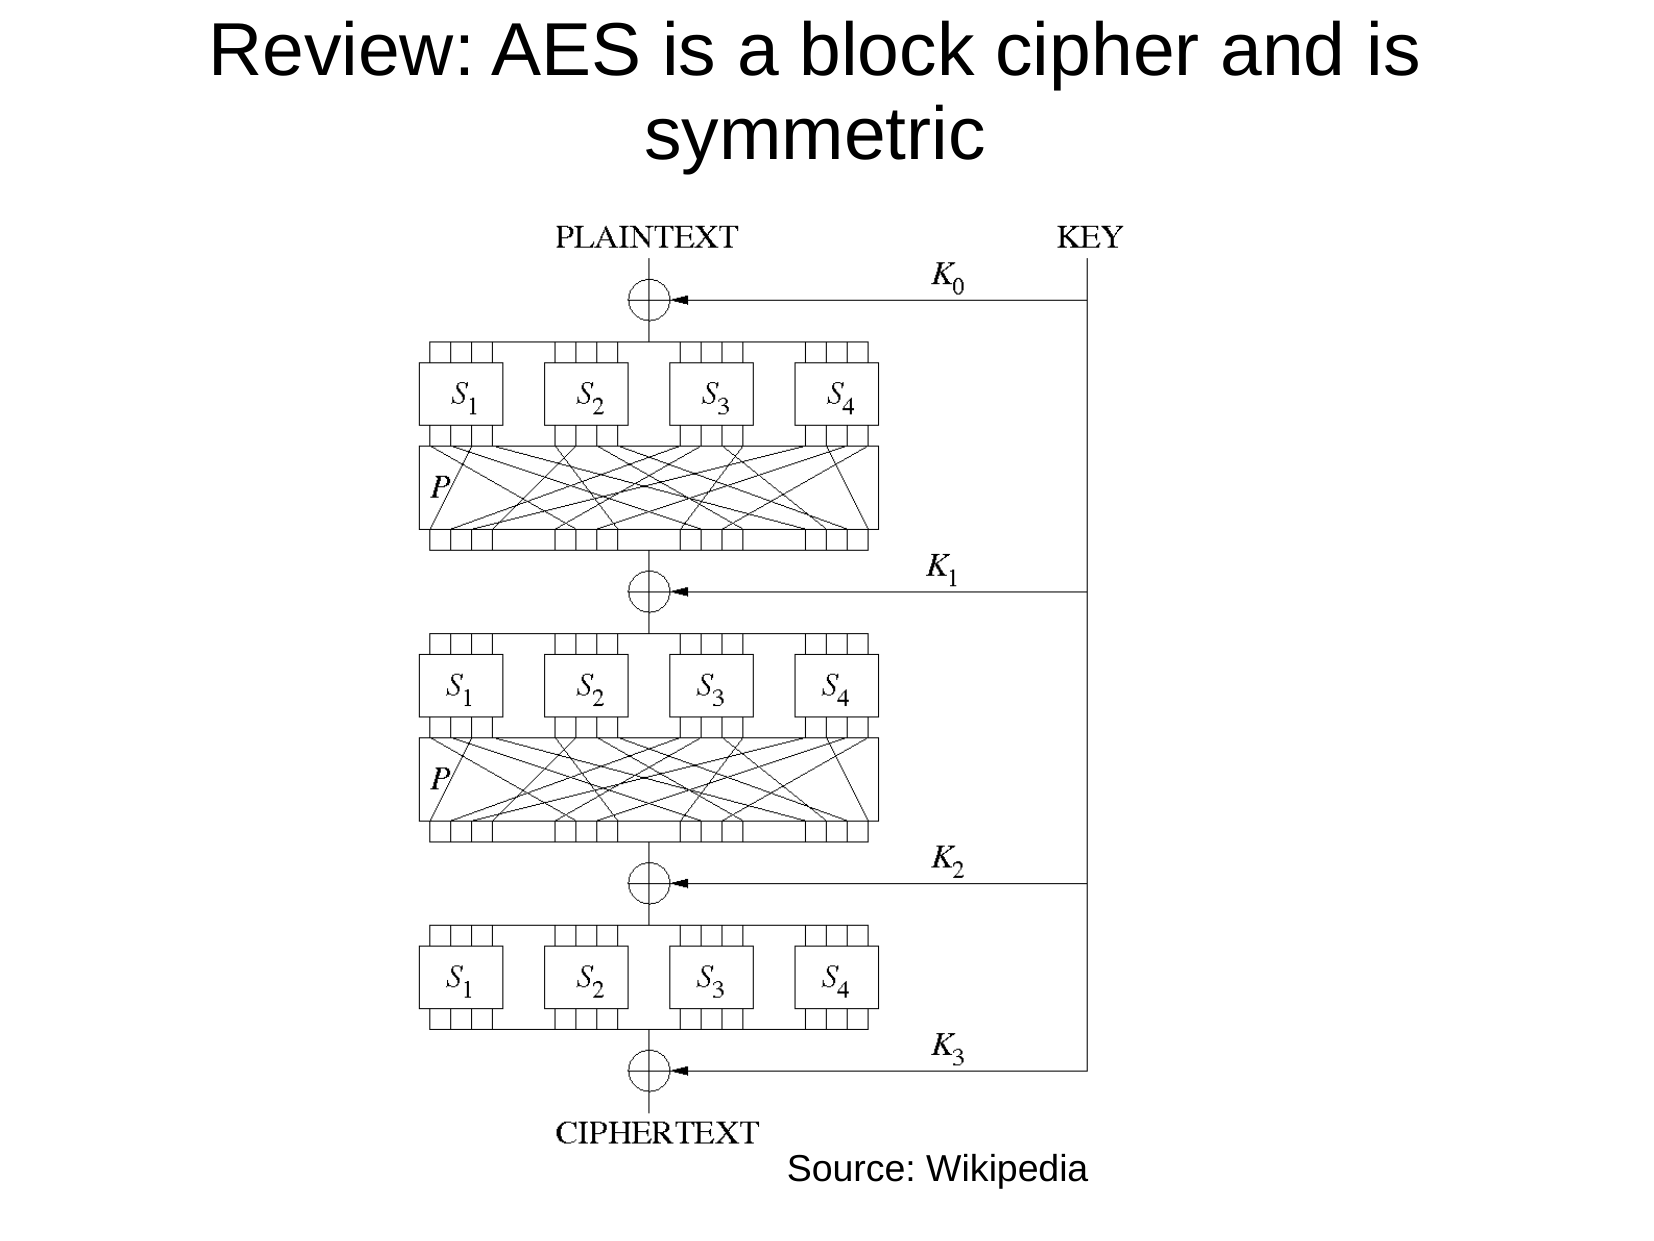

# Review: AES is a block cipher and is symmetric
Source: Wikipedia